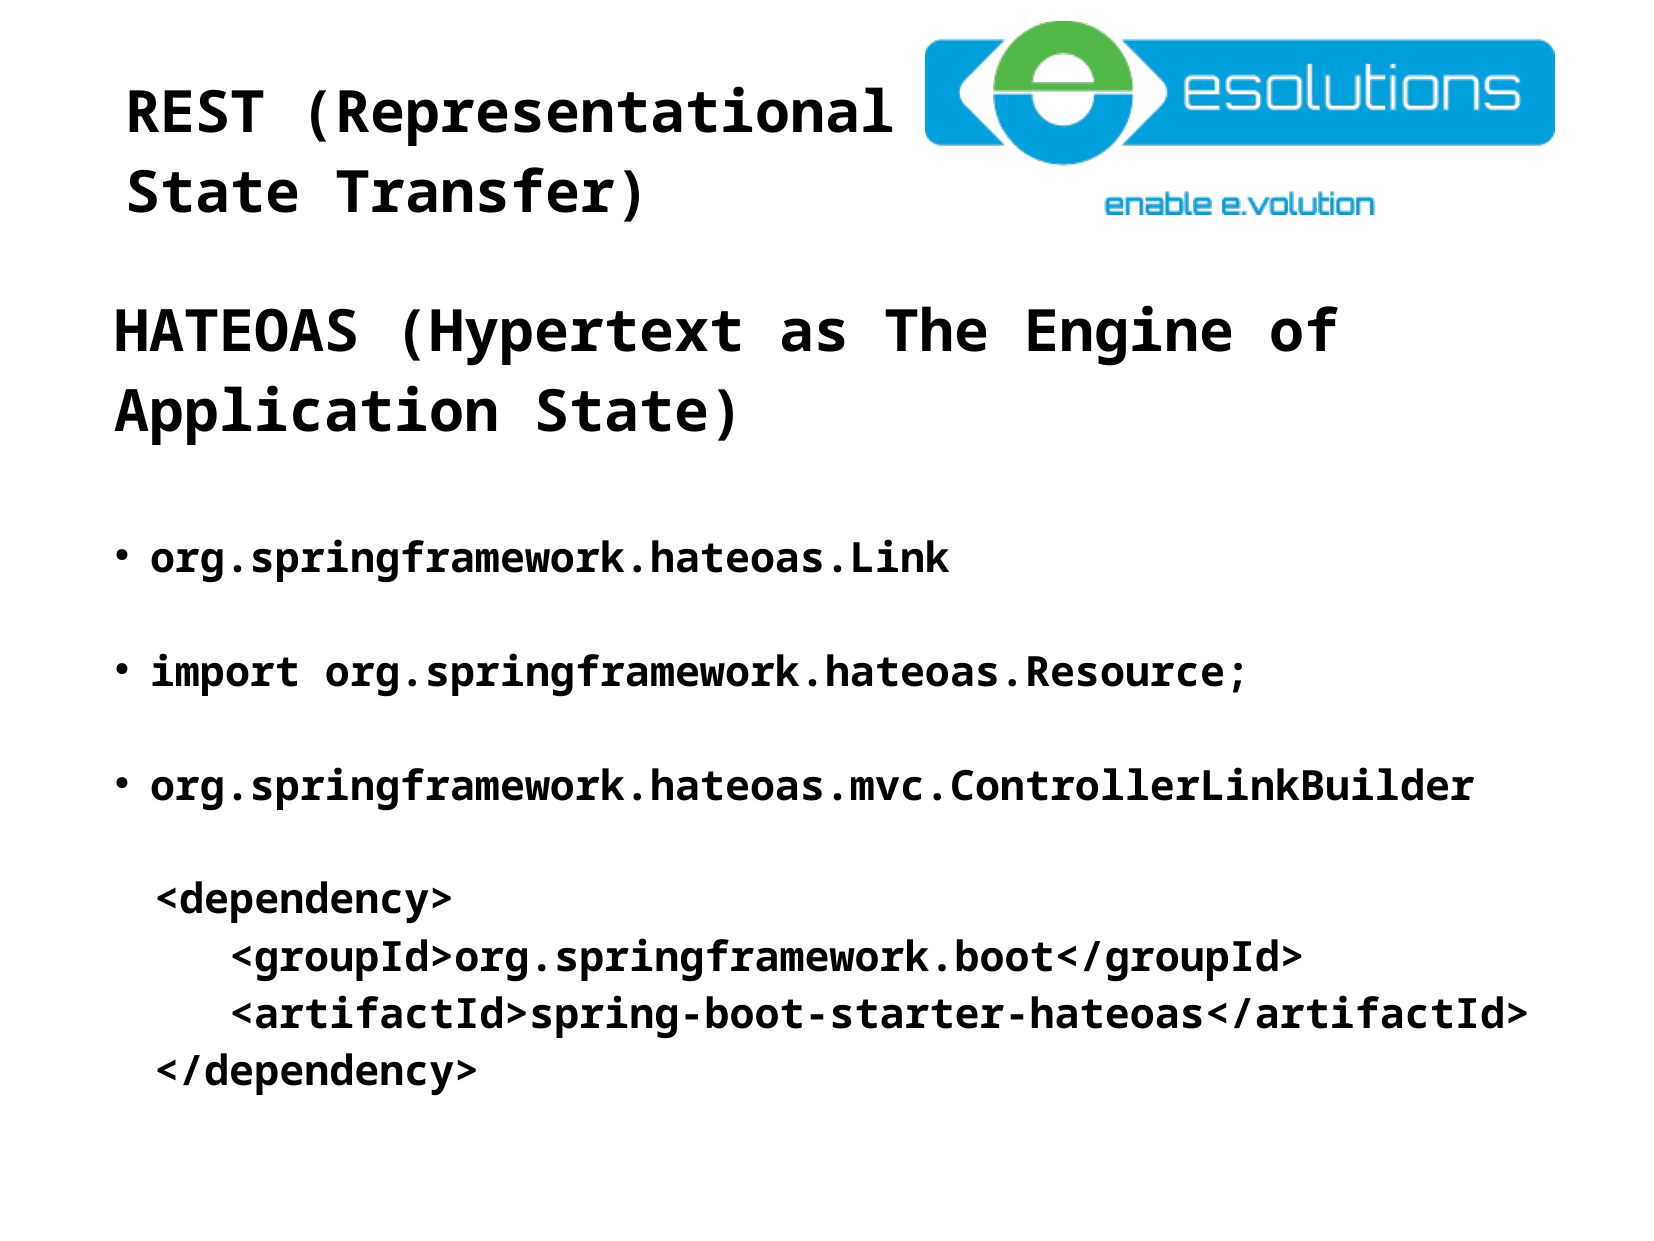

# HATEOAS (Hypertext as The Engine of Application State)
org.springframework.hateoas.Link
import org.springframework.hateoas.Resource;
org.springframework.hateoas.mvc.ControllerLinkBuilder
	<dependency>
		<groupId>org.springframework.boot</groupId>
		<artifactId>spring-boot-starter-hateoas</artifactId>
	</dependency>
REST (Representational State Transfer)